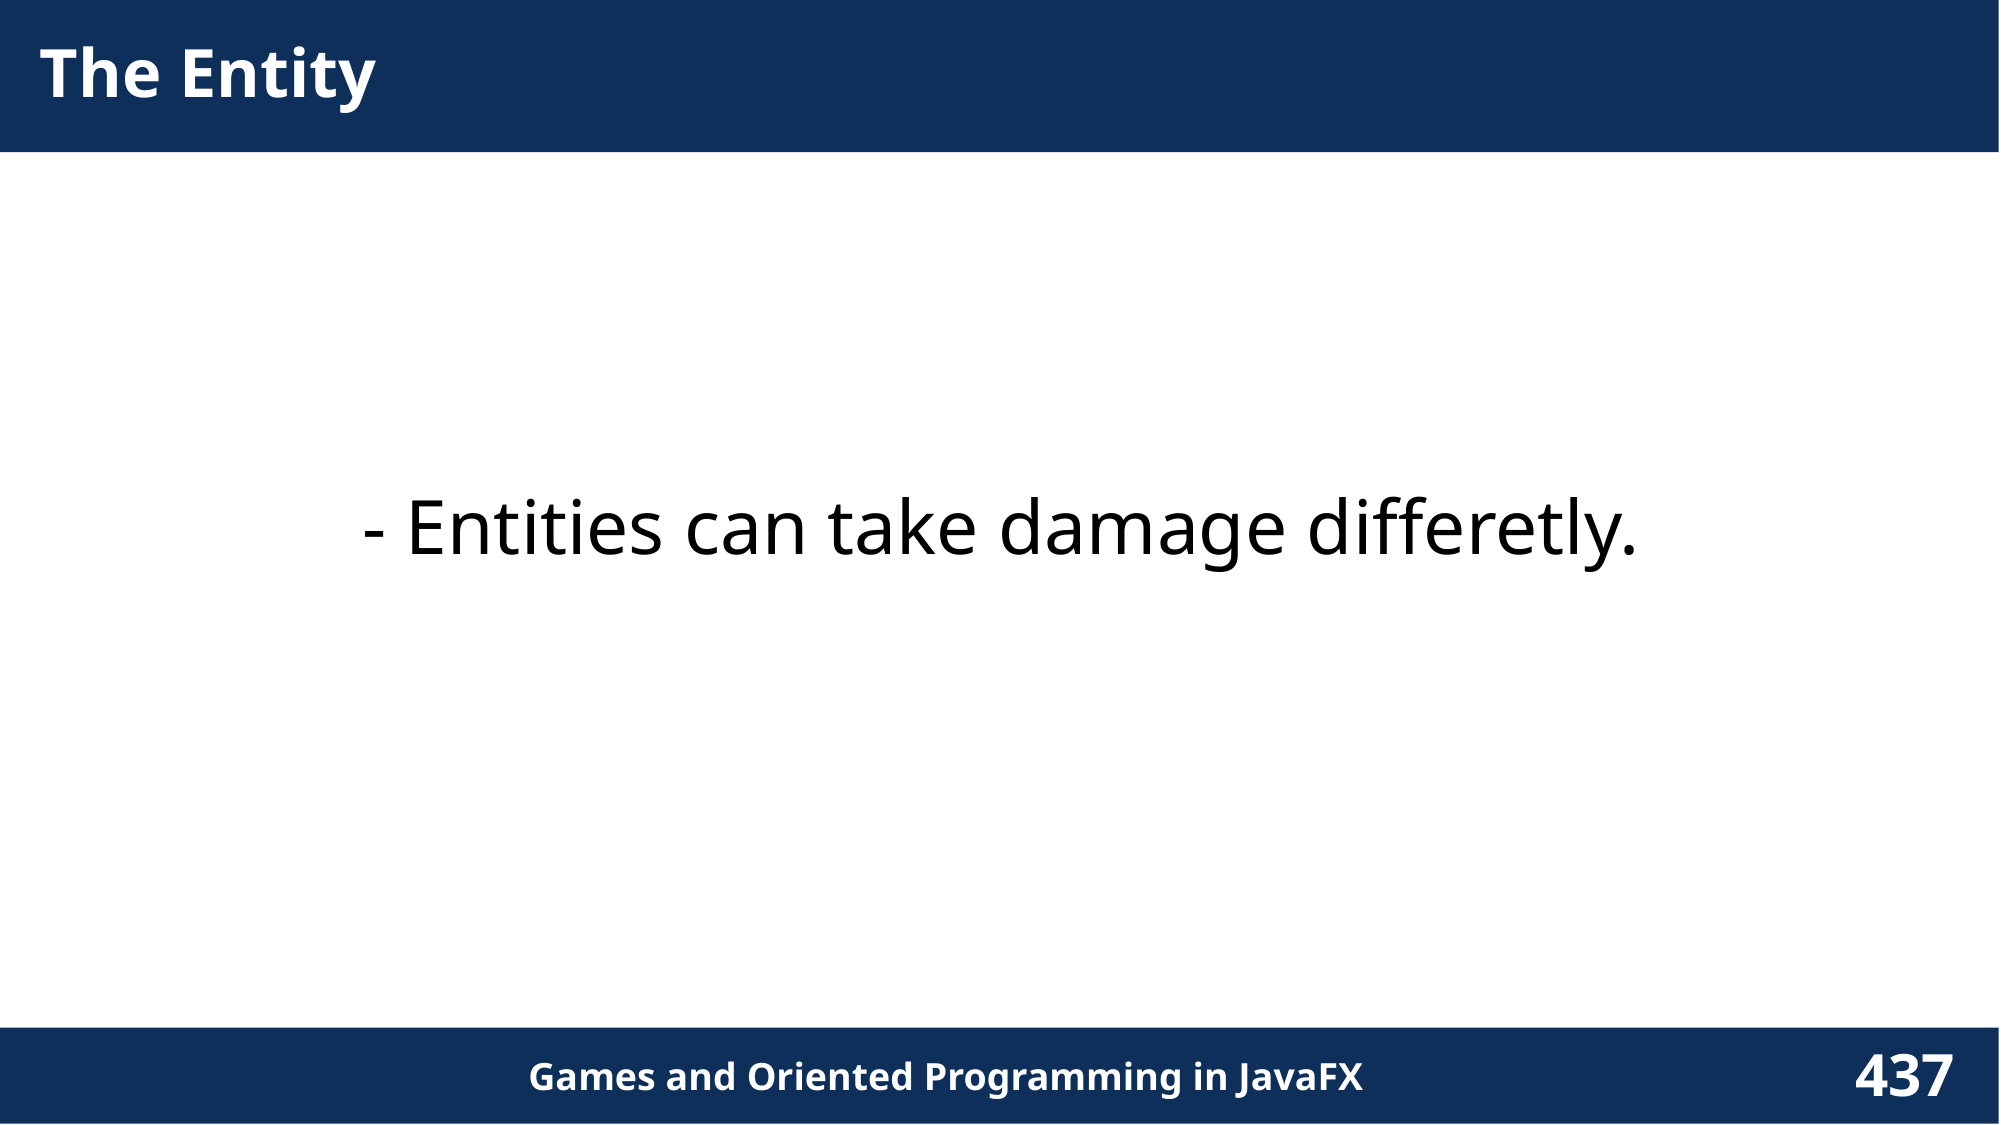

The Entity
- Entities can take damage differetly.